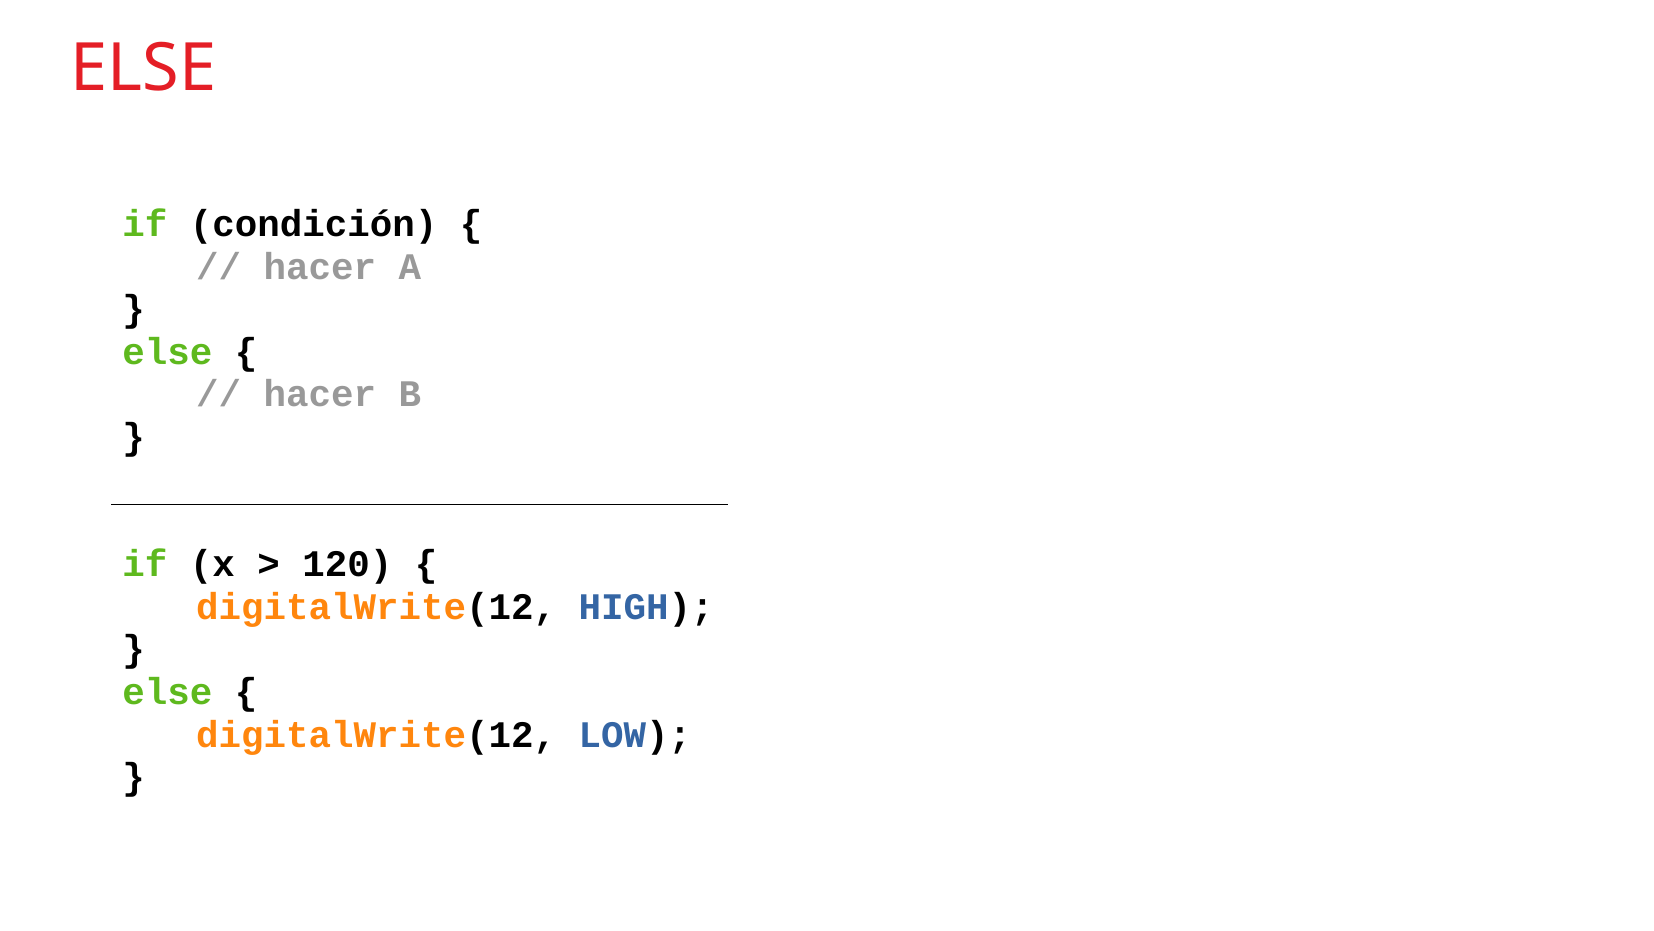

# ELSE
if (condición) {
	// hacer A
}
else {
	// hacer B
}
if (x > 120) {
	digitalWrite(12, HIGH);
}
else {
	digitalWrite(12, LOW);
}